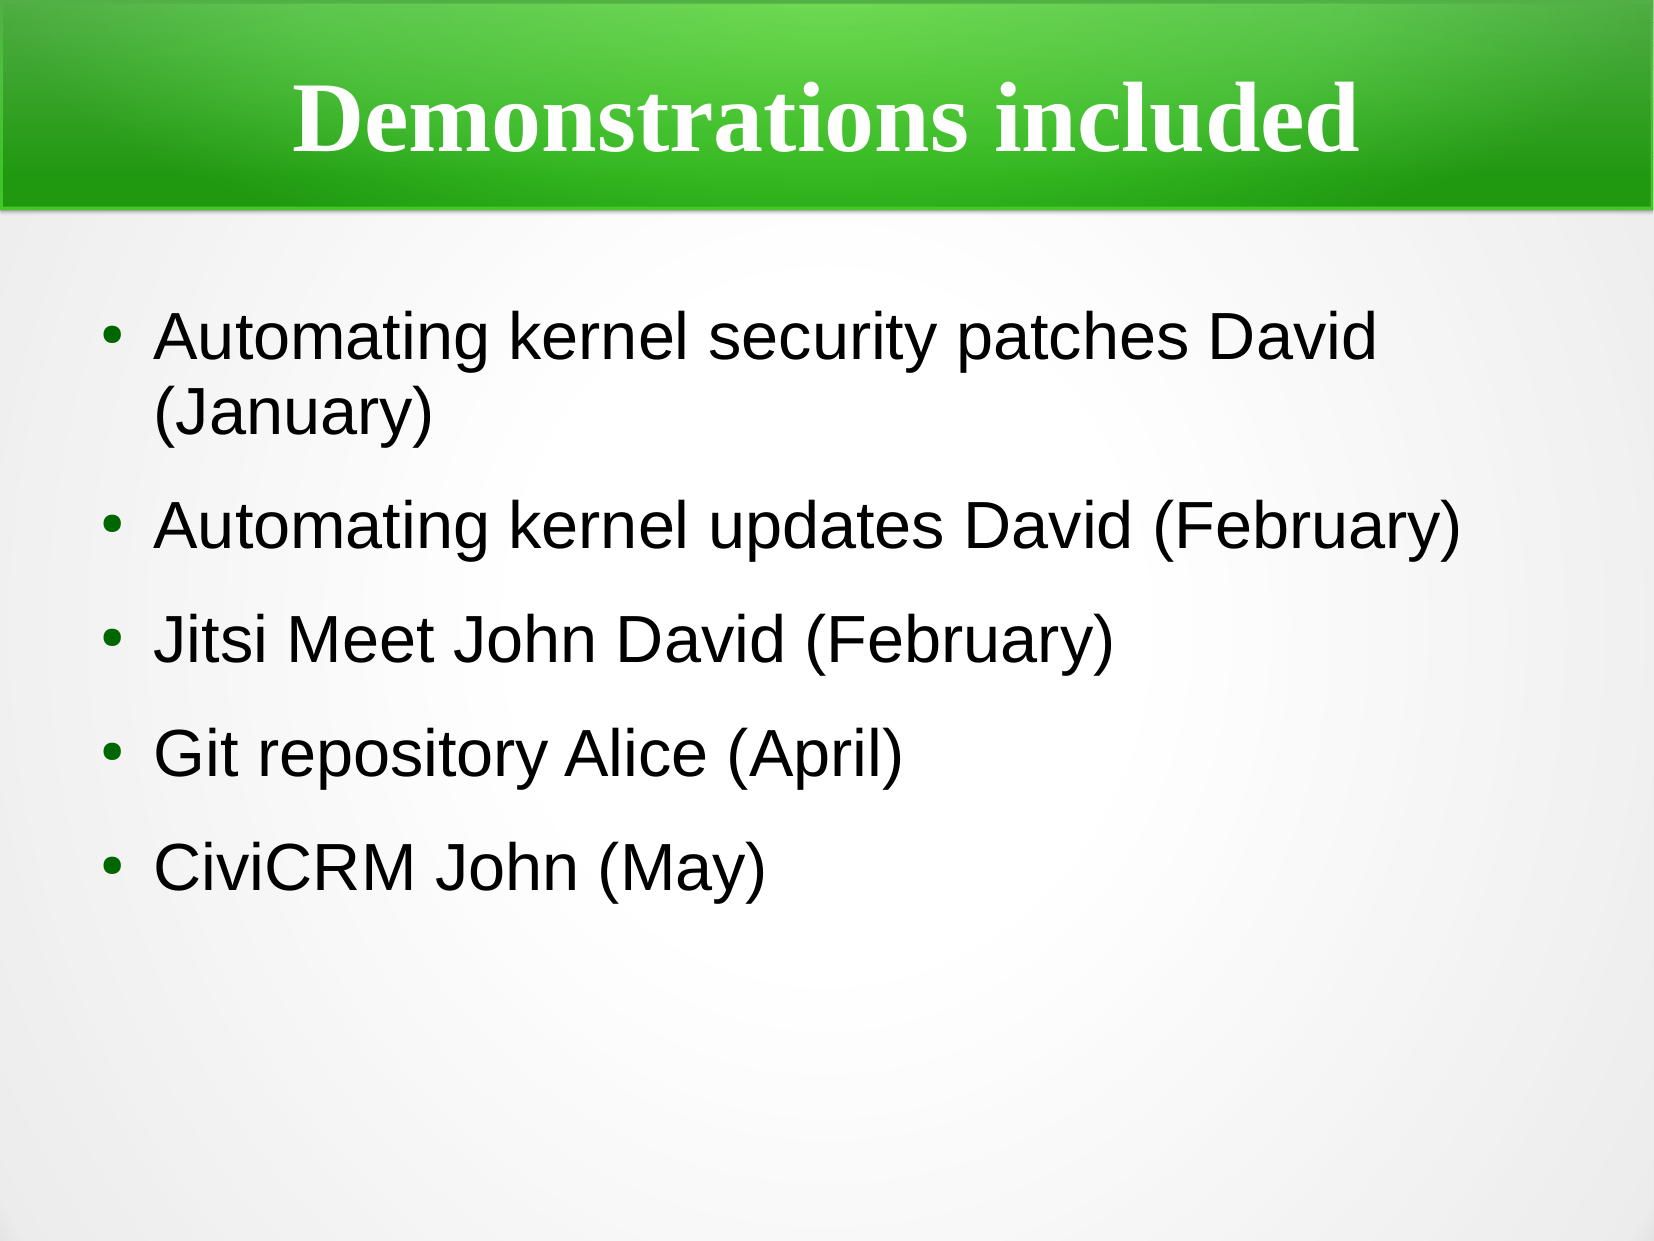

# Demonstrations included
Automating kernel security patches David (January)
Automating kernel updates David (February)
Jitsi Meet John David (February)
Git repository Alice (April)
CiviCRM John (May)